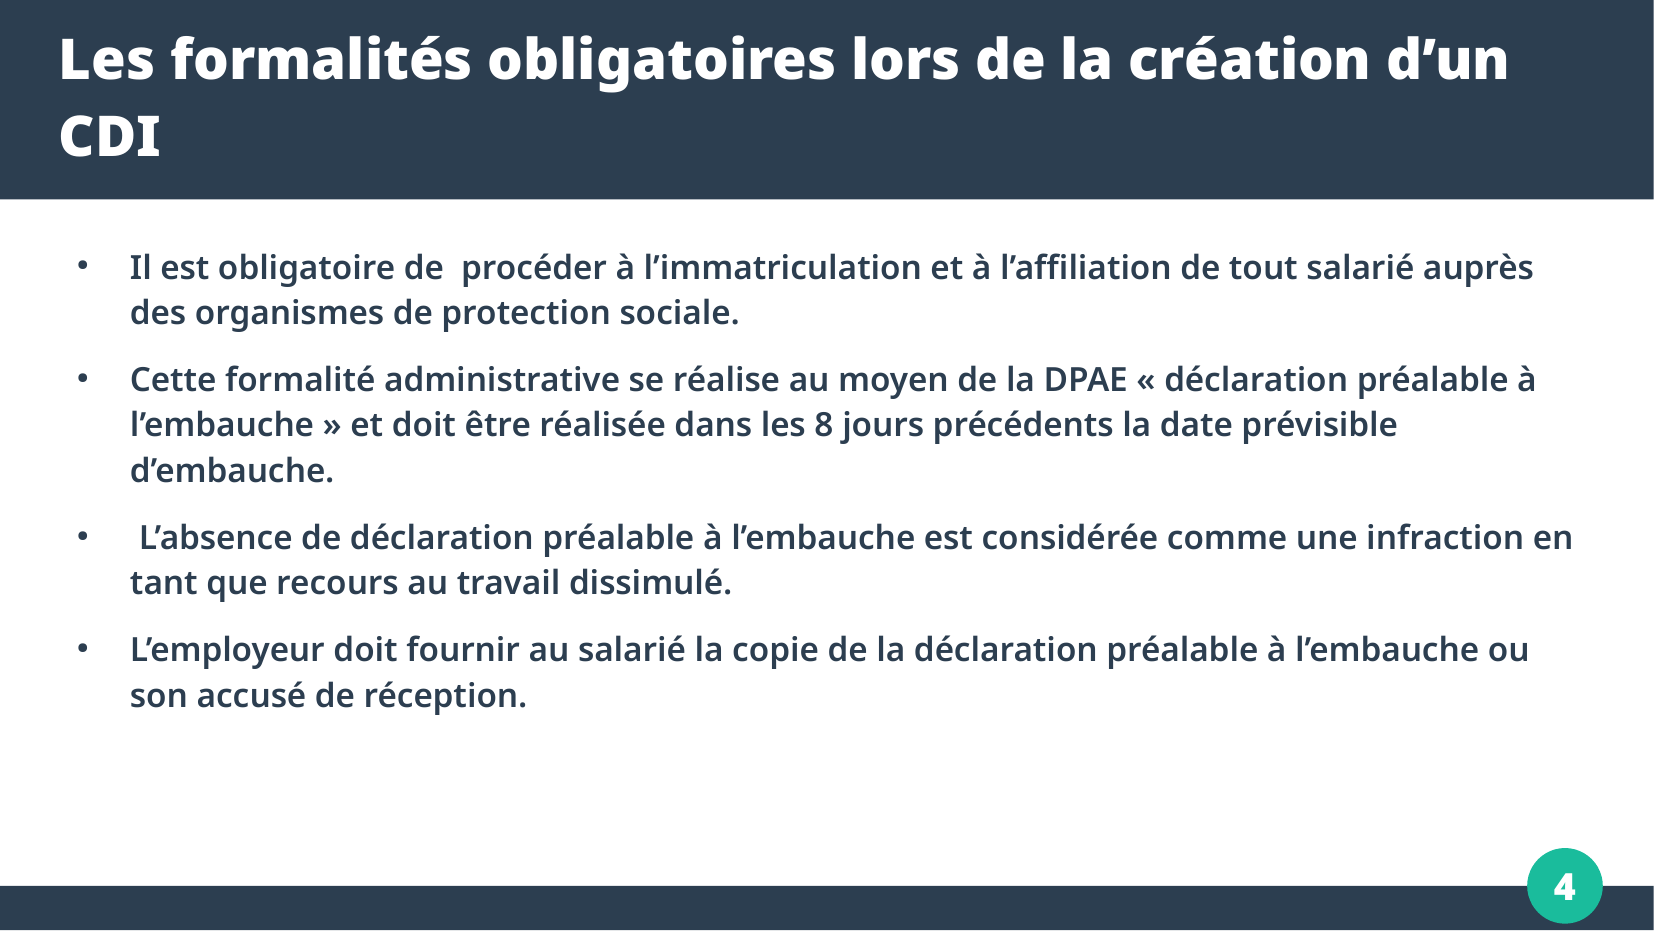

# Les formalités obligatoires lors de la création d’un CDI
Il est obligatoire de procéder à l’immatriculation et à l’affiliation de tout salarié auprès des organismes de protection sociale.
Cette formalité administrative se réalise au moyen de la DPAE « déclaration préalable à l’embauche » et doit être réalisée dans les 8 jours précédents la date prévisible d’embauche.
 L’absence de déclaration préalable à l’embauche est considérée comme une infraction en tant que recours au travail dissimulé.
L’employeur doit fournir au salarié la copie de la déclaration préalable à l’embauche ou son accusé de réception.